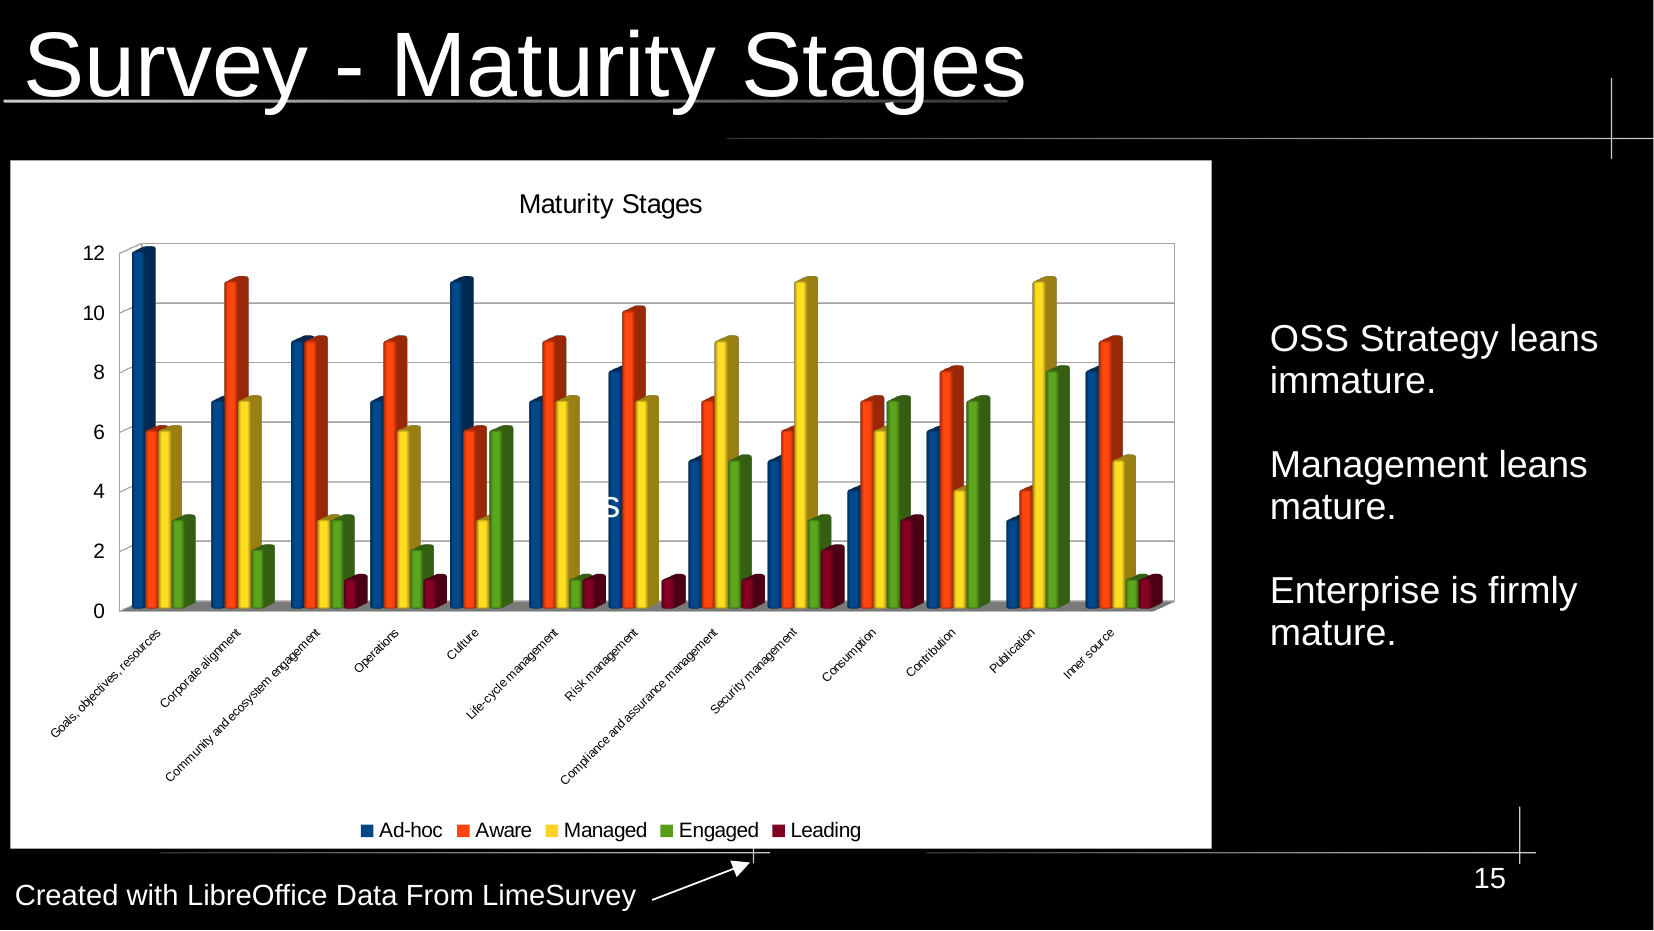

# Survey - Maturity Stages
[unsupported chart]
OSS Strategy leans immature.
Management leans mature.
Enterprise is firmly mature.
15
Created with LibreOffice Data From LimeSurvey